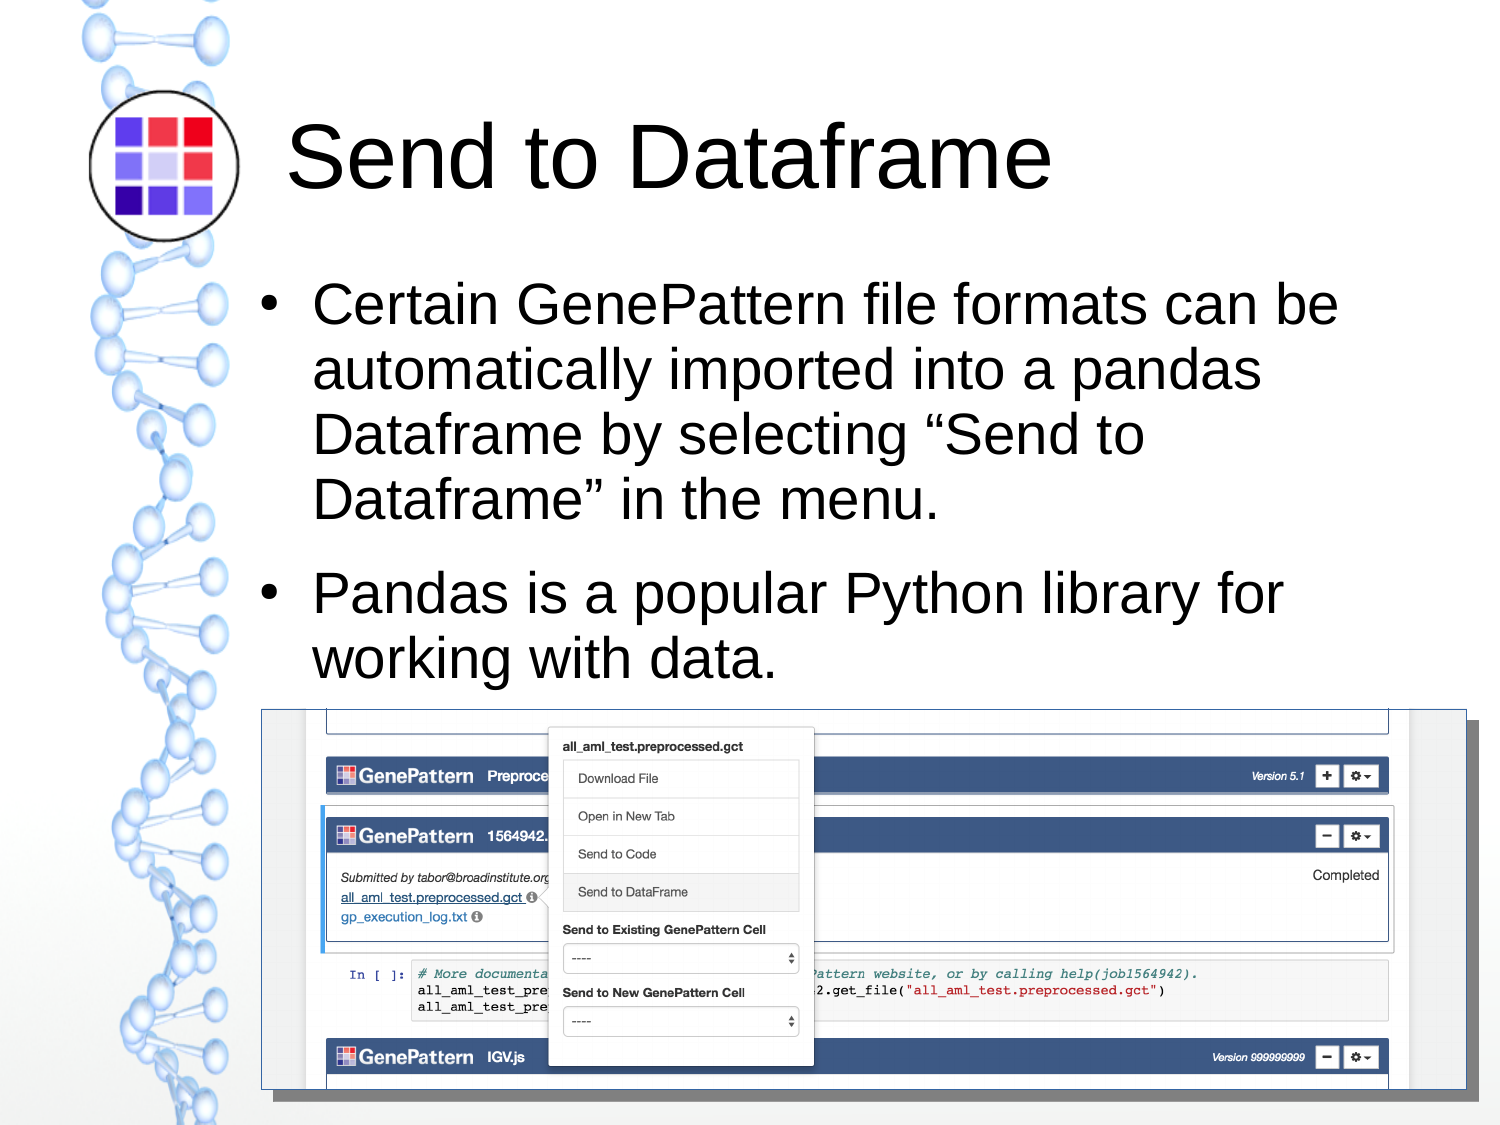

# Send to Dataframe
Certain GenePattern file formats can be automatically imported into a pandas Dataframe by selecting “Send to Dataframe” in the menu.
Pandas is a popular Python library for working with data.